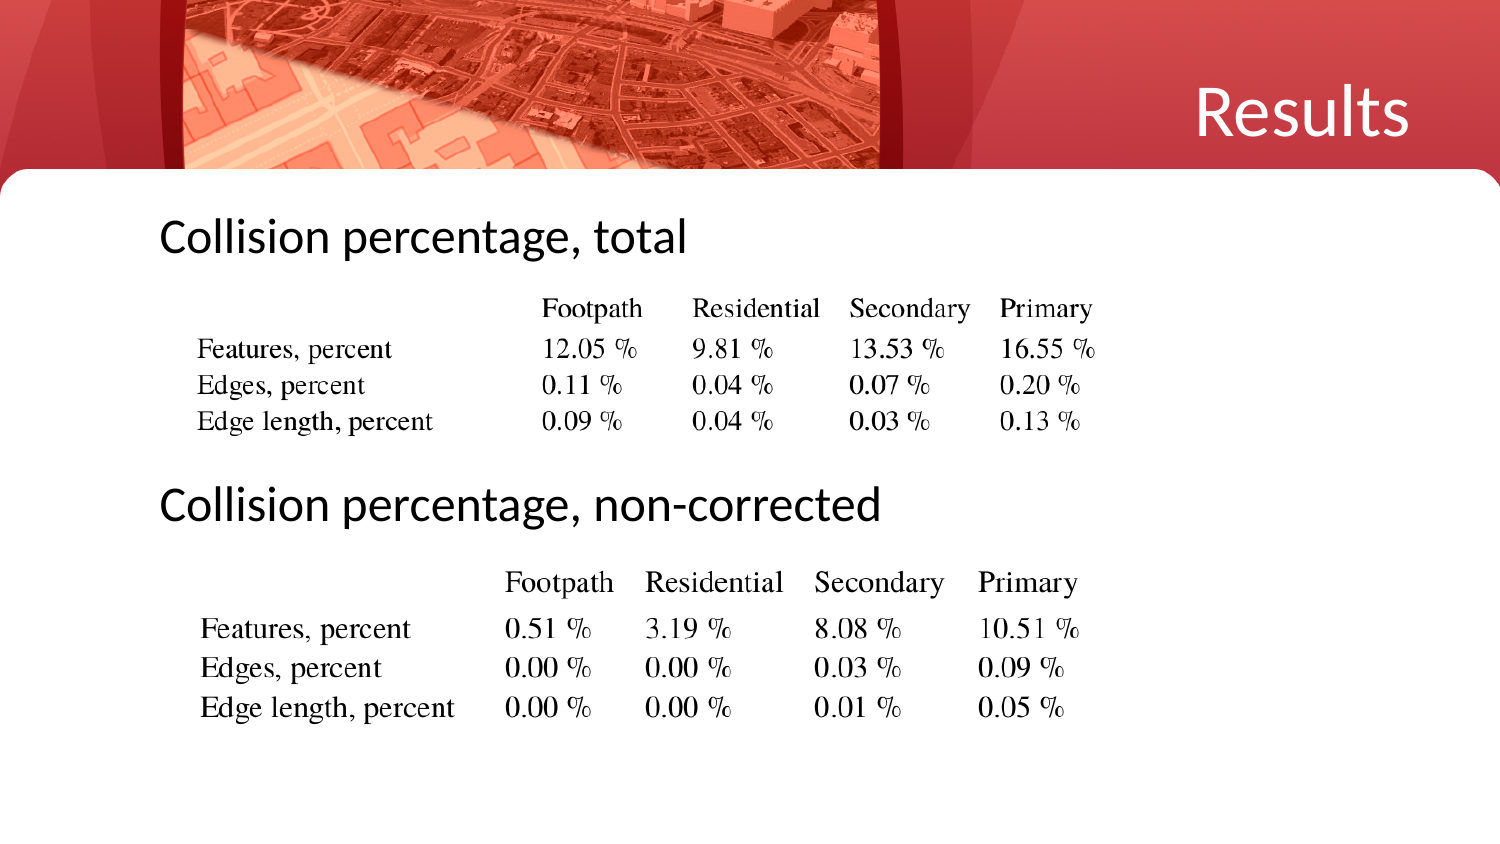

# Results
Collision percentage, total
Collision percentage, non-corrected